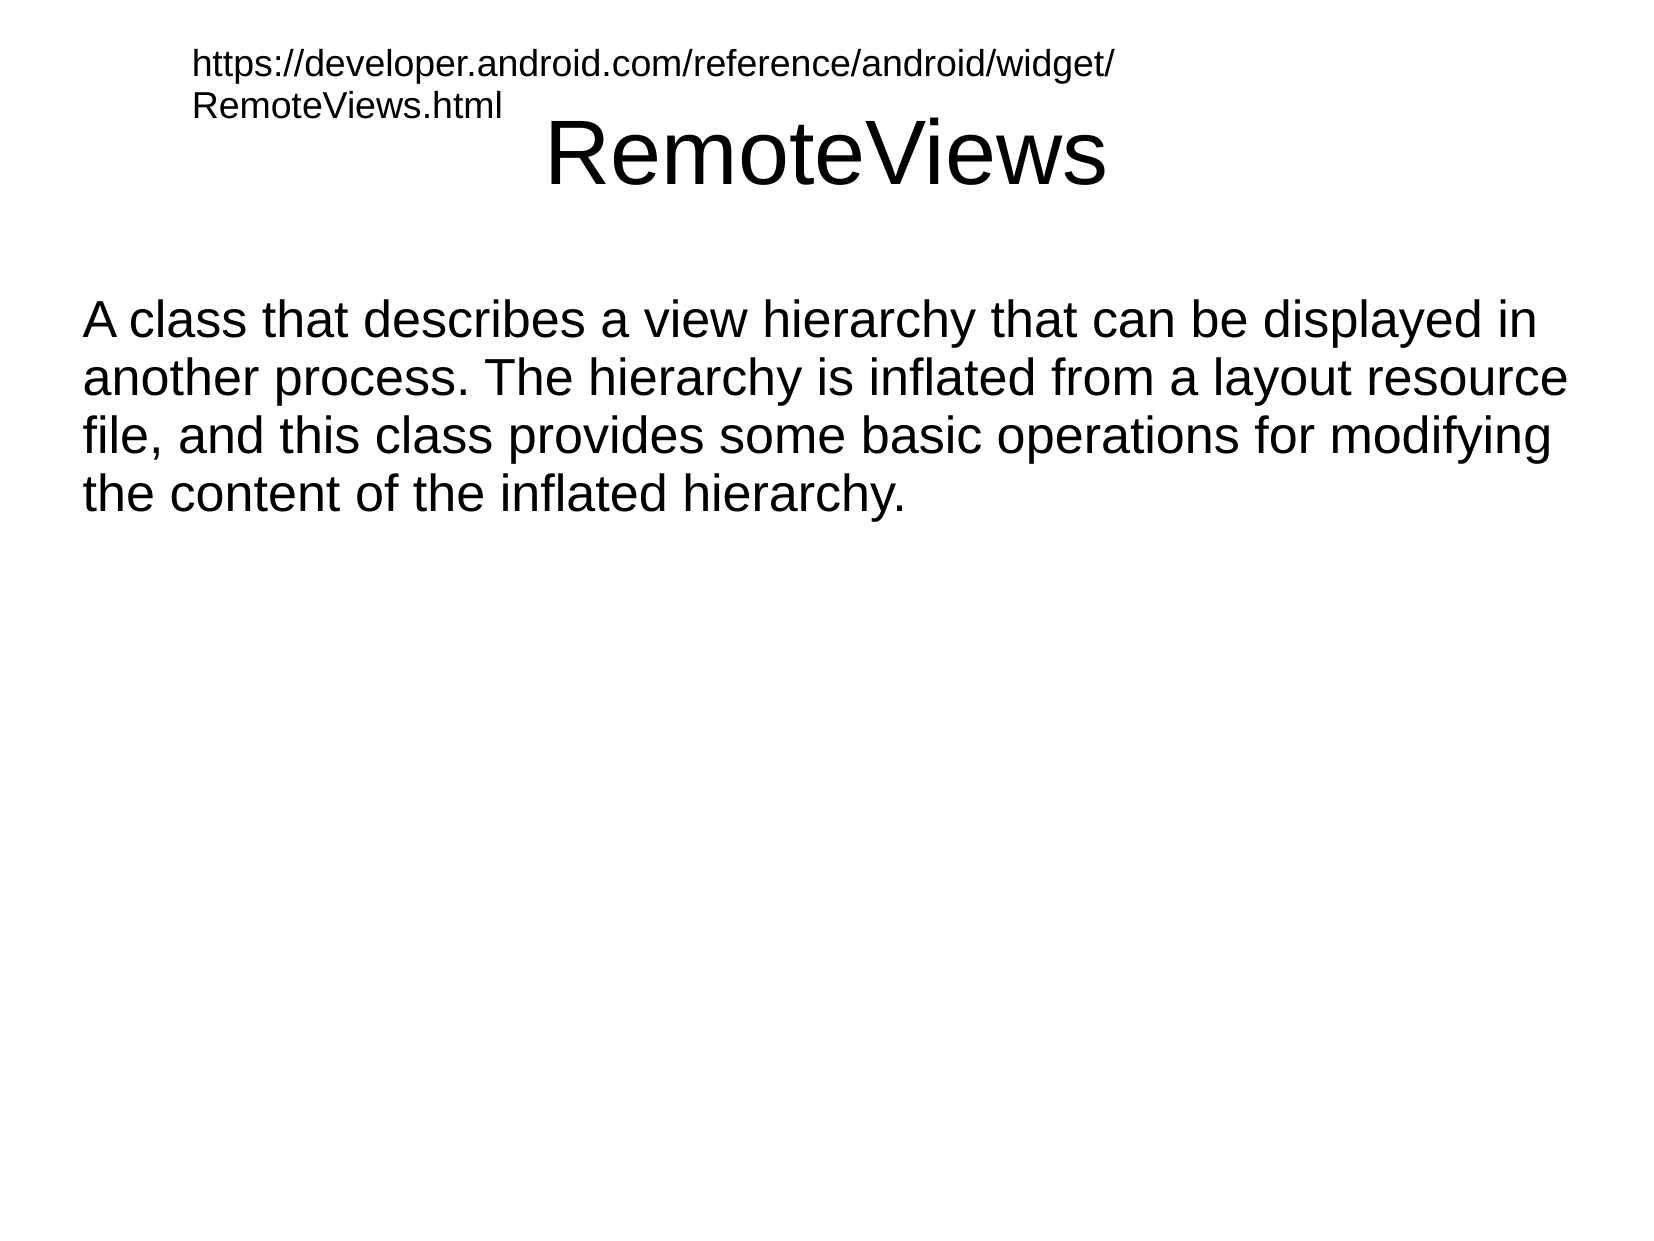

https://developer.android.com/reference/android/widget/RemoteViews.html
# RemoteViews
A class that describes a view hierarchy that can be displayed in another process. The hierarchy is inflated from a layout resource file, and this class provides some basic operations for modifying the content of the inflated hierarchy.